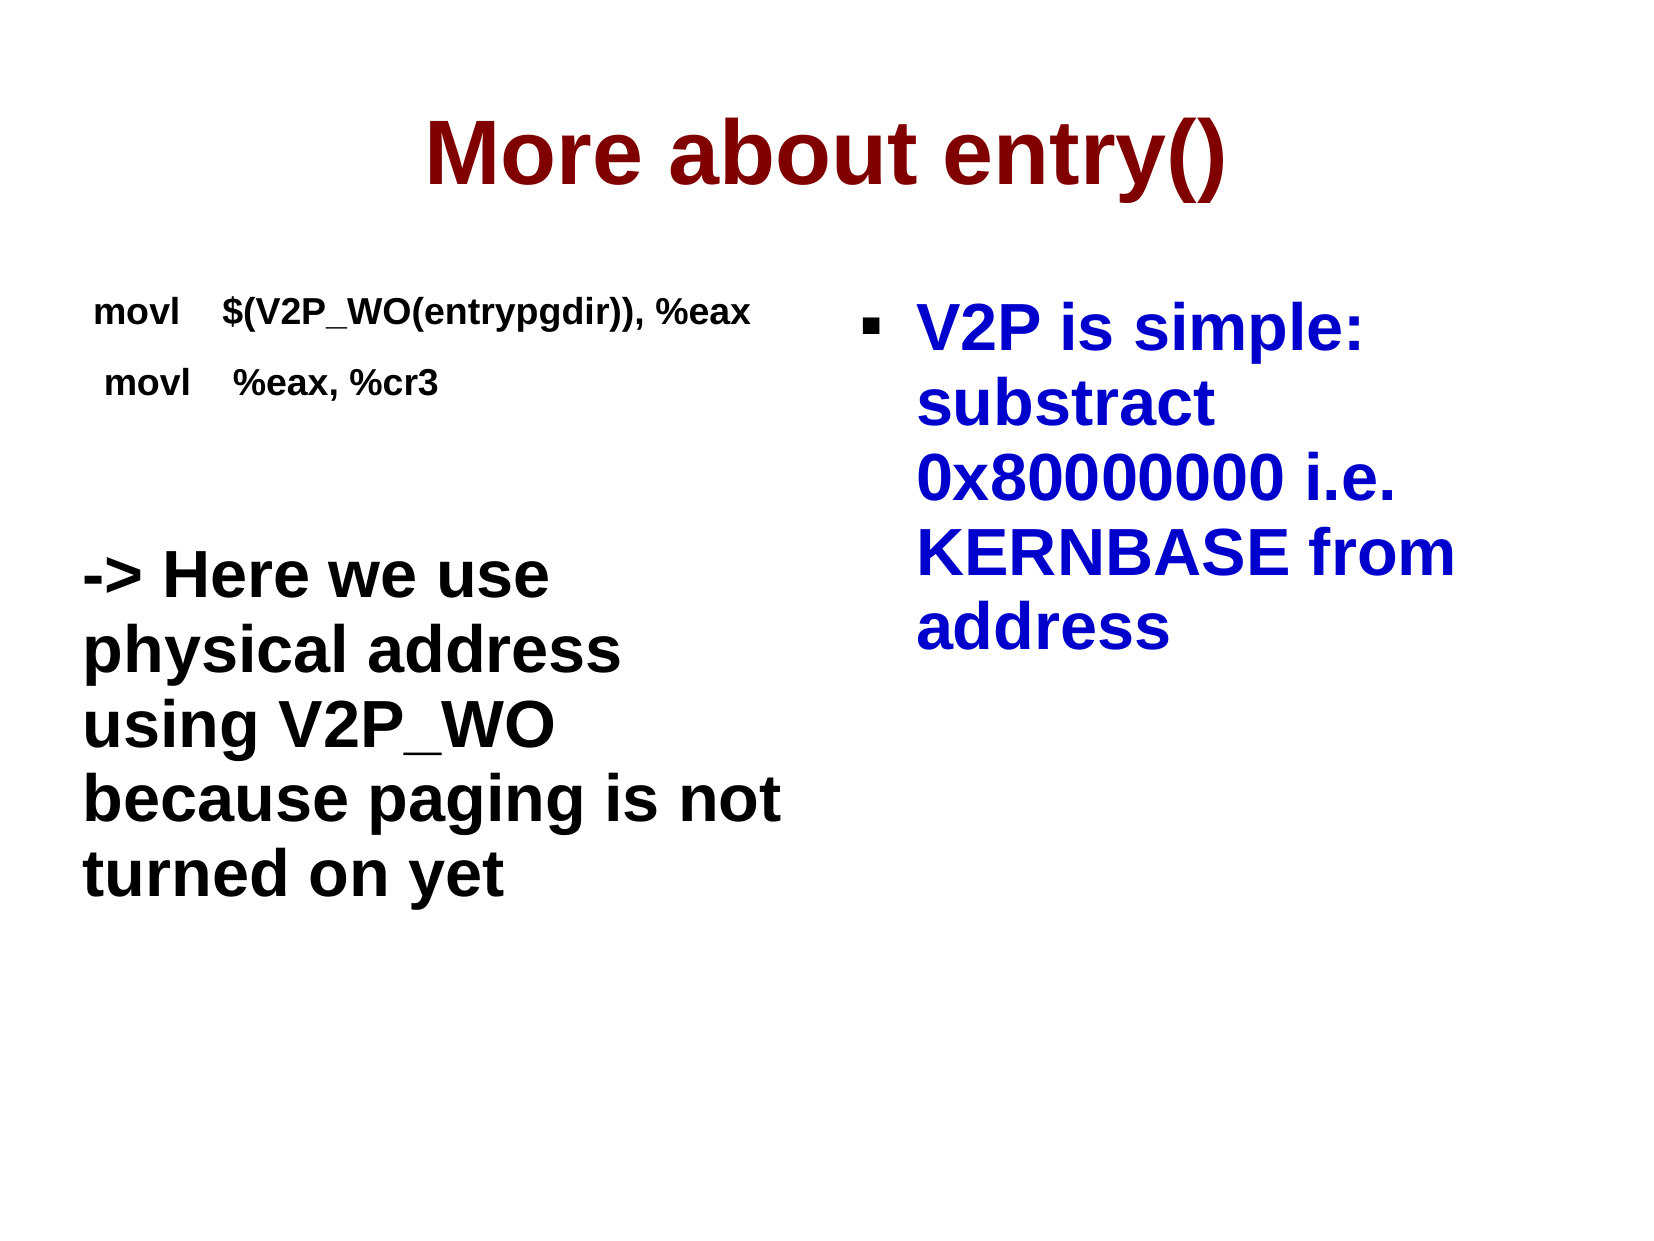

# More about entry()
 movl $(V2P_WO(entrypgdir)), %eax
 movl %eax, %cr3
-> Here we use physical address using V2P_WO because paging is not turned on yet
V2P is simple: substract 0x80000000 i.e. KERNBASE from address